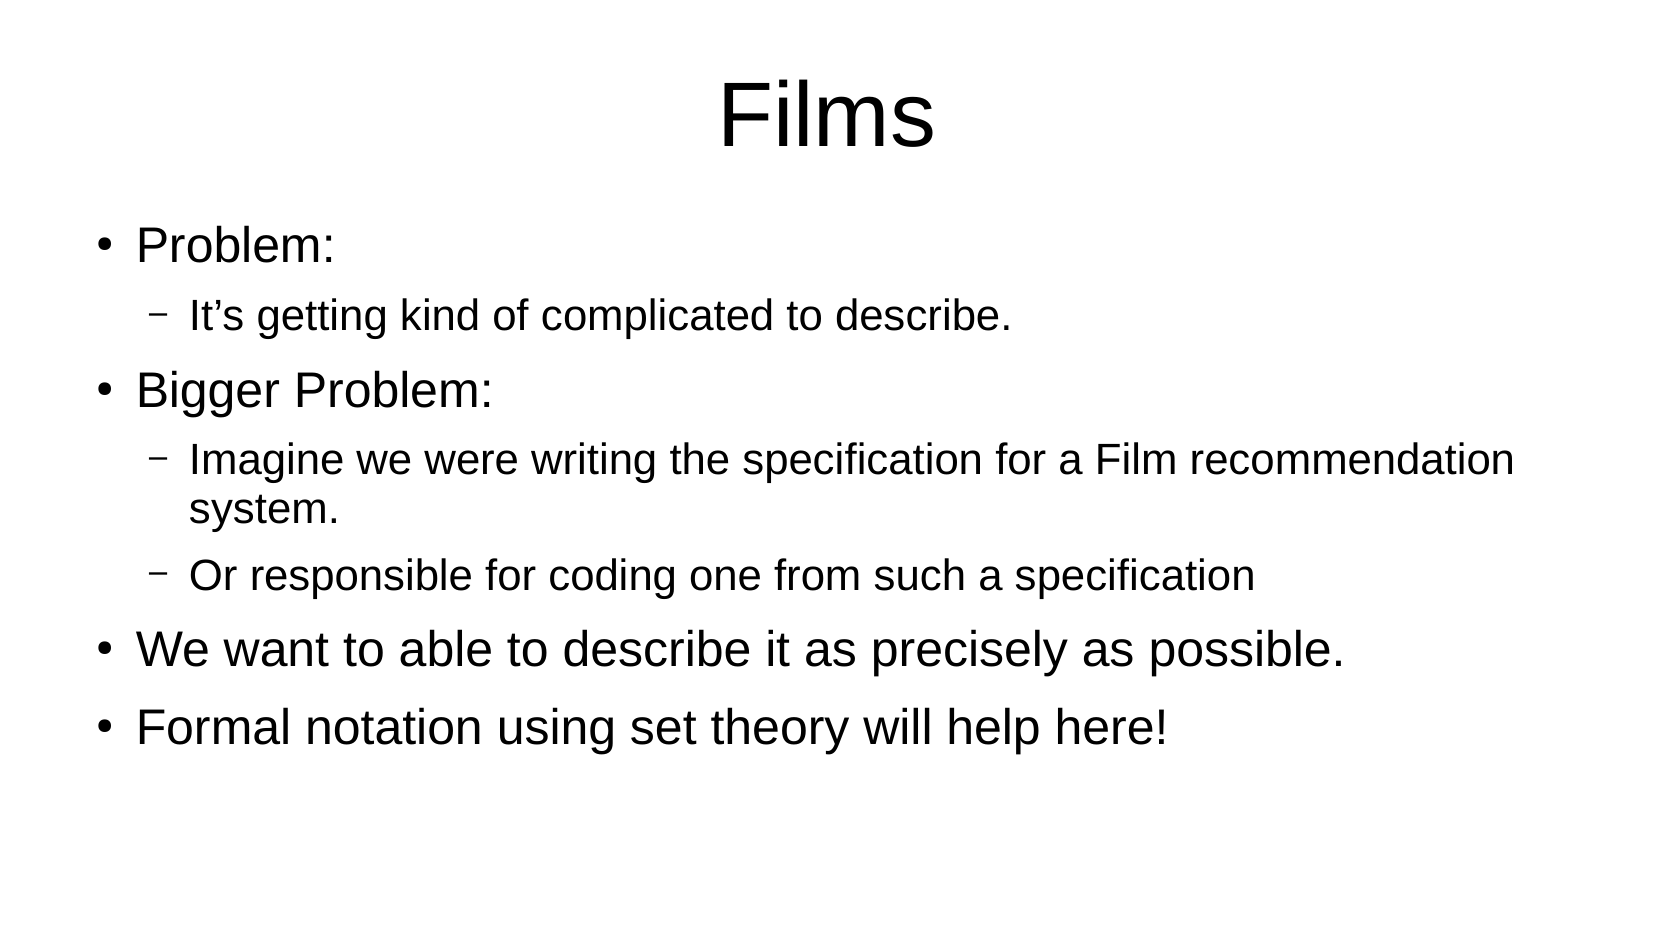

# Films
Problem:
It’s getting kind of complicated to describe.
Bigger Problem:
Imagine we were writing the specification for a Film recommendation system.
Or responsible for coding one from such a specification
We want to able to describe it as precisely as possible.
Formal notation using set theory will help here!